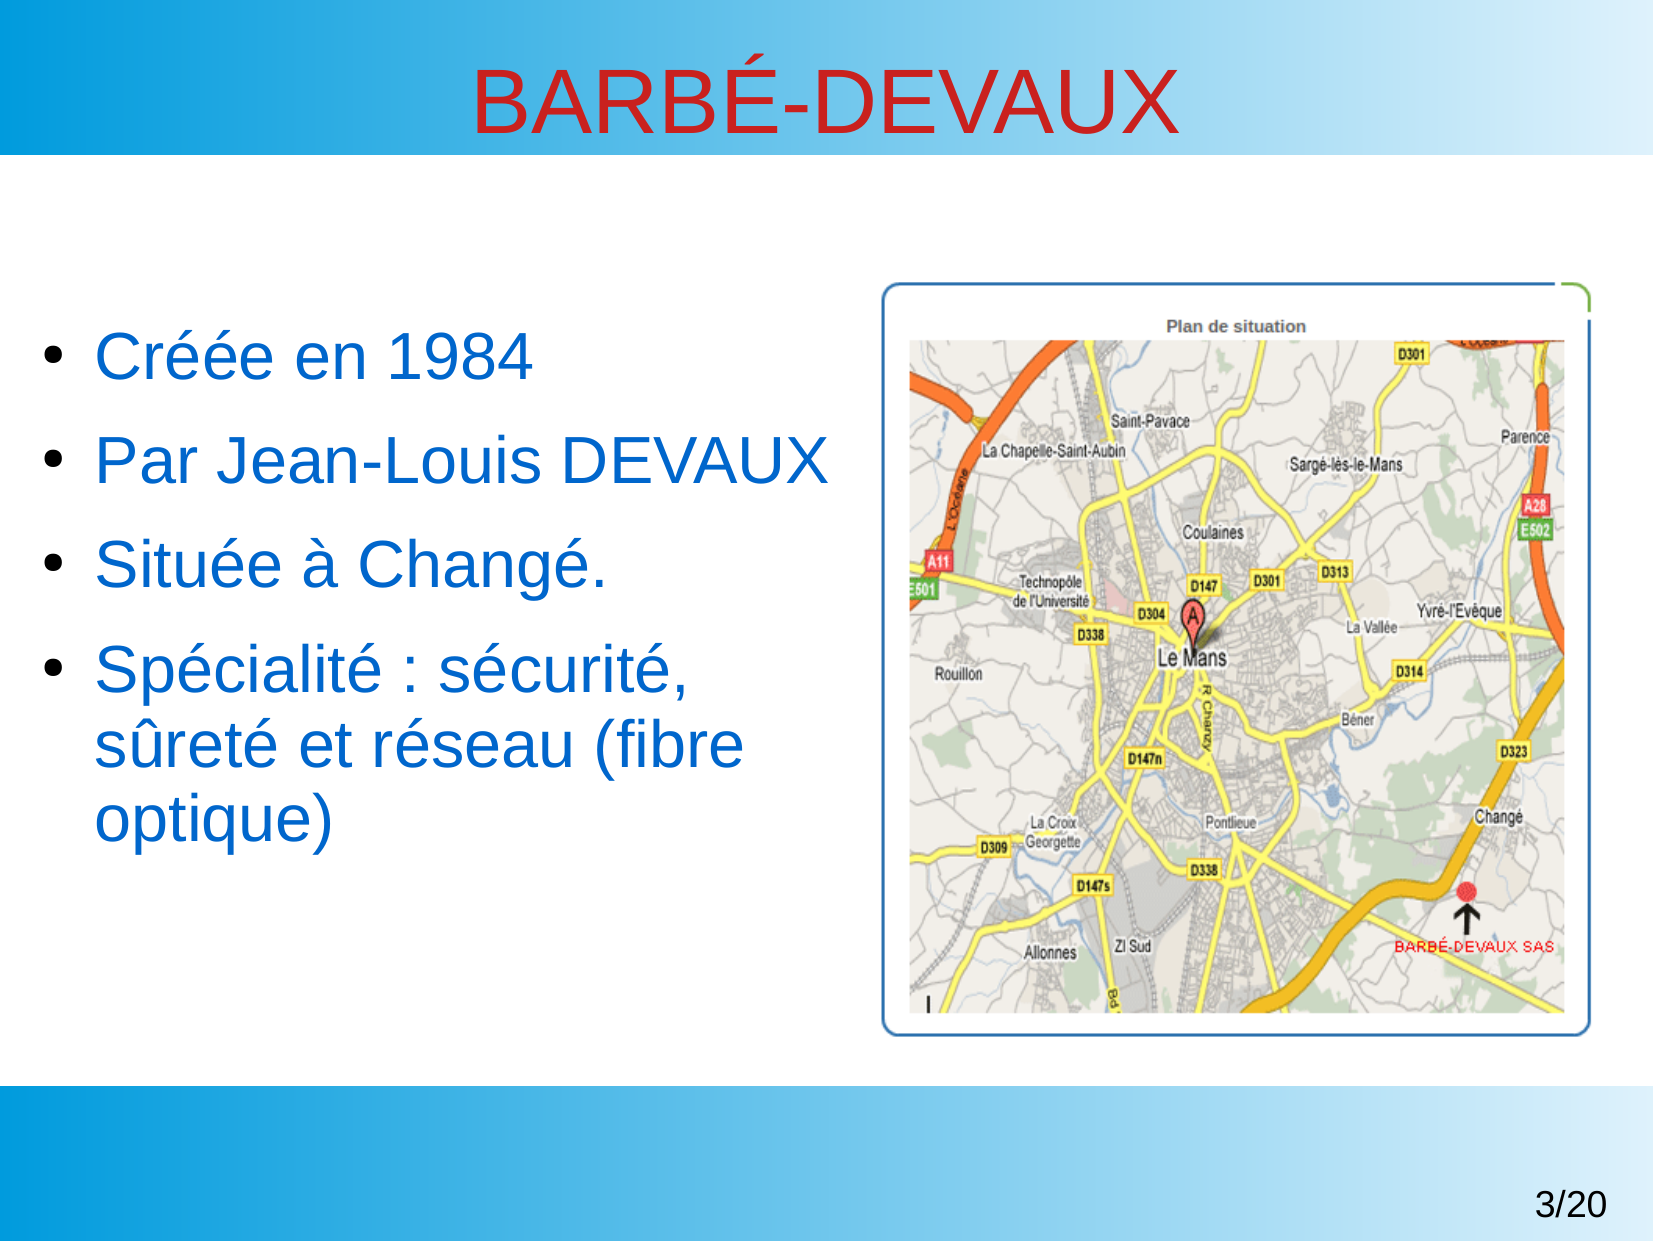

# BARBÉ-DEVAUX
Créée en 1984
Par Jean-Louis DEVAUX
Située à Changé.
Spécialité : sécurité, sûreté et réseau (fibre optique)